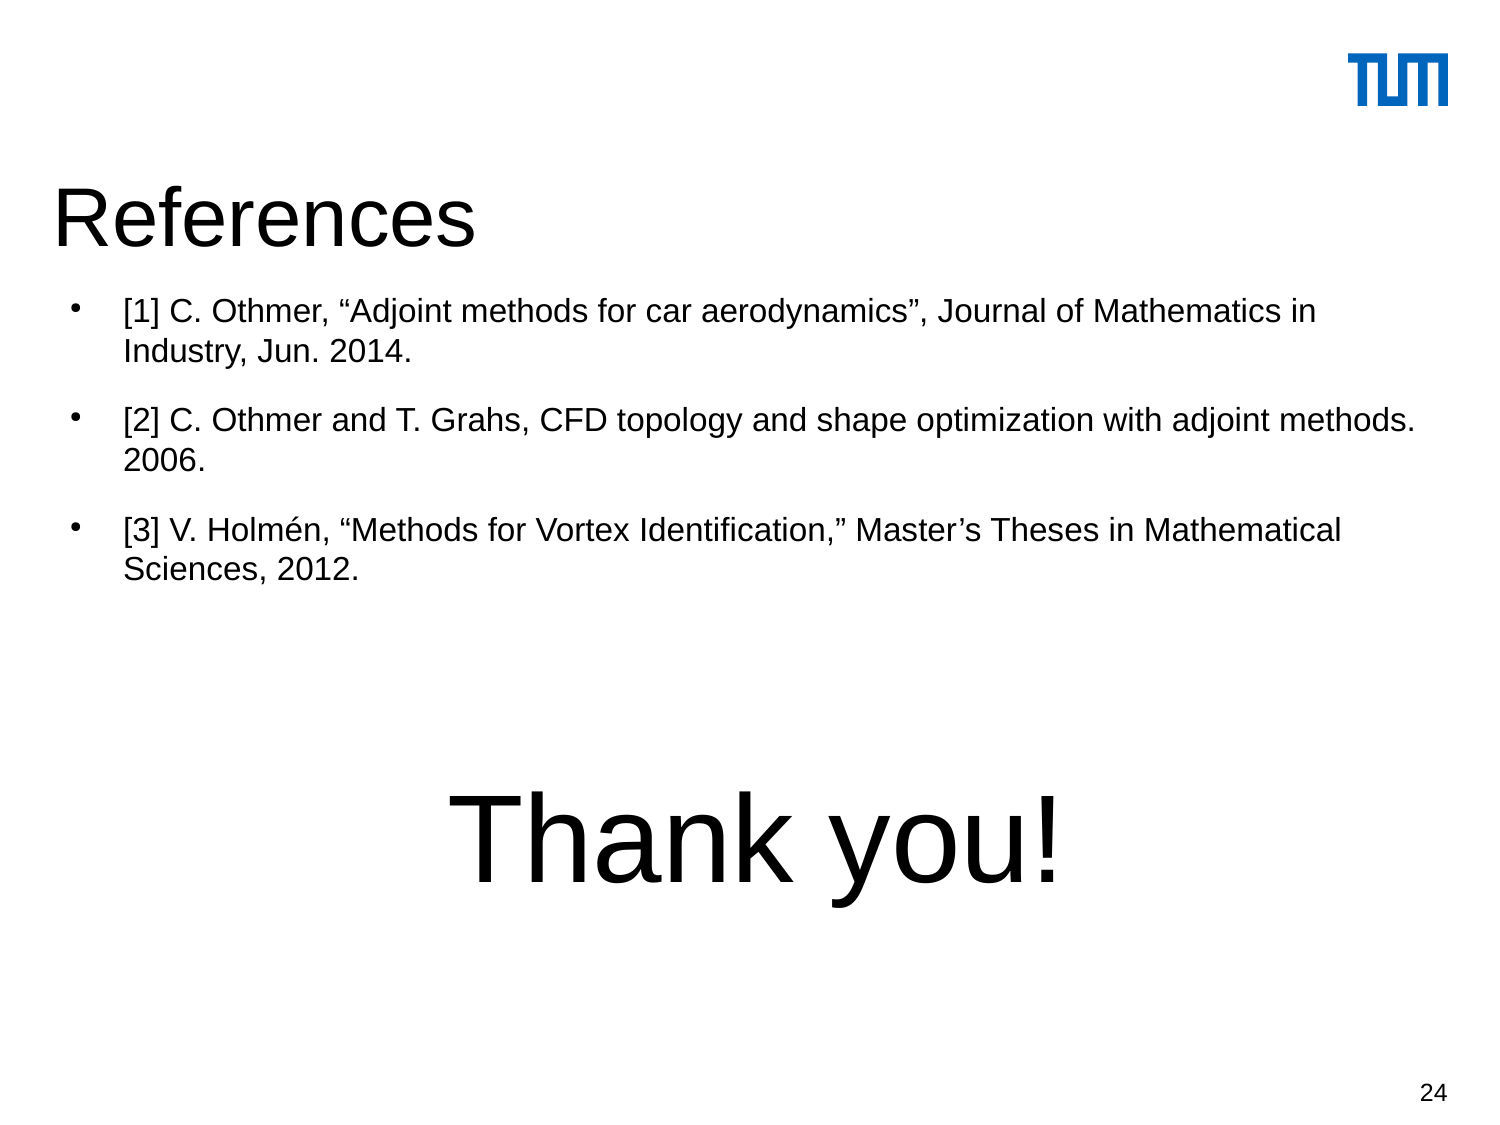

# References
[1] C. Othmer, “Adjoint methods for car aerodynamics”, Journal of Mathematics in Industry, Jun. 2014.
[2] C. Othmer and T. Grahs, CFD topology and shape optimization with adjoint methods. 2006.
[3] V. Holmén, “Methods for Vortex Identification,” Master’s Theses in Mathematical Sciences, 2012.
Thank you!